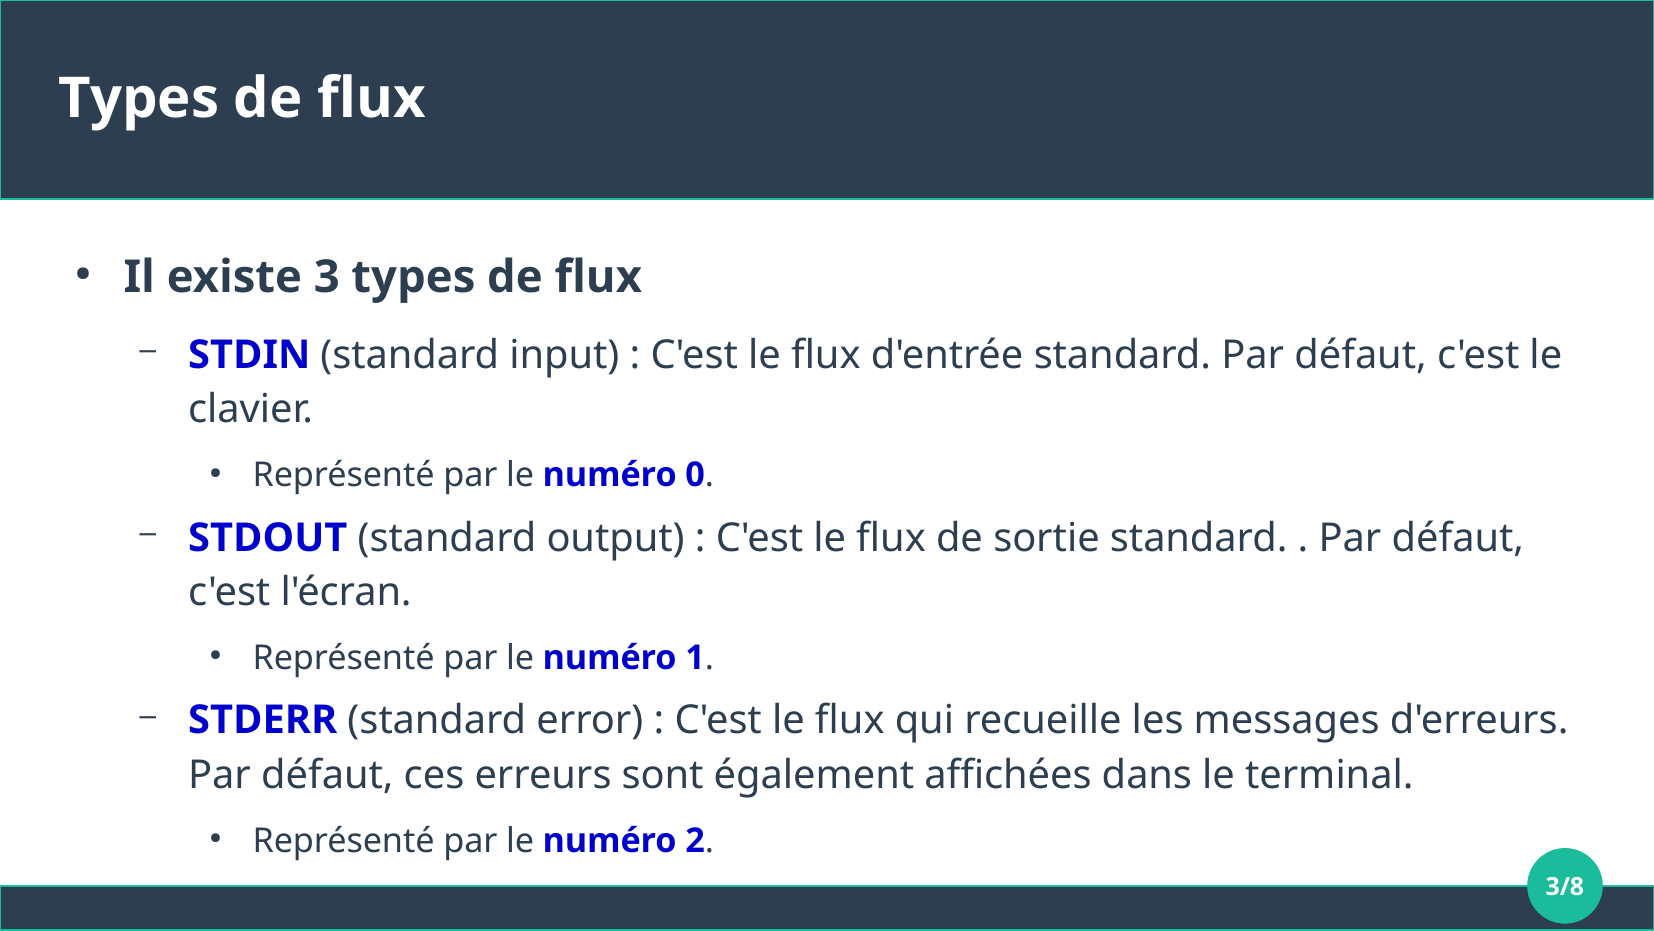

# Types de flux
Il existe 3 types de flux
STDIN (standard input) : C'est le flux d'entrée standard. Par défaut, c'est le clavier.
Représenté par le numéro 0.
STDOUT (standard output) : C'est le flux de sortie standard. . Par défaut, c'est l'écran.
Représenté par le numéro 1.
STDERR (standard error) : C'est le flux qui recueille les messages d'erreurs. Par défaut, ces erreurs sont également affichées dans le terminal.
Représenté par le numéro 2.
3